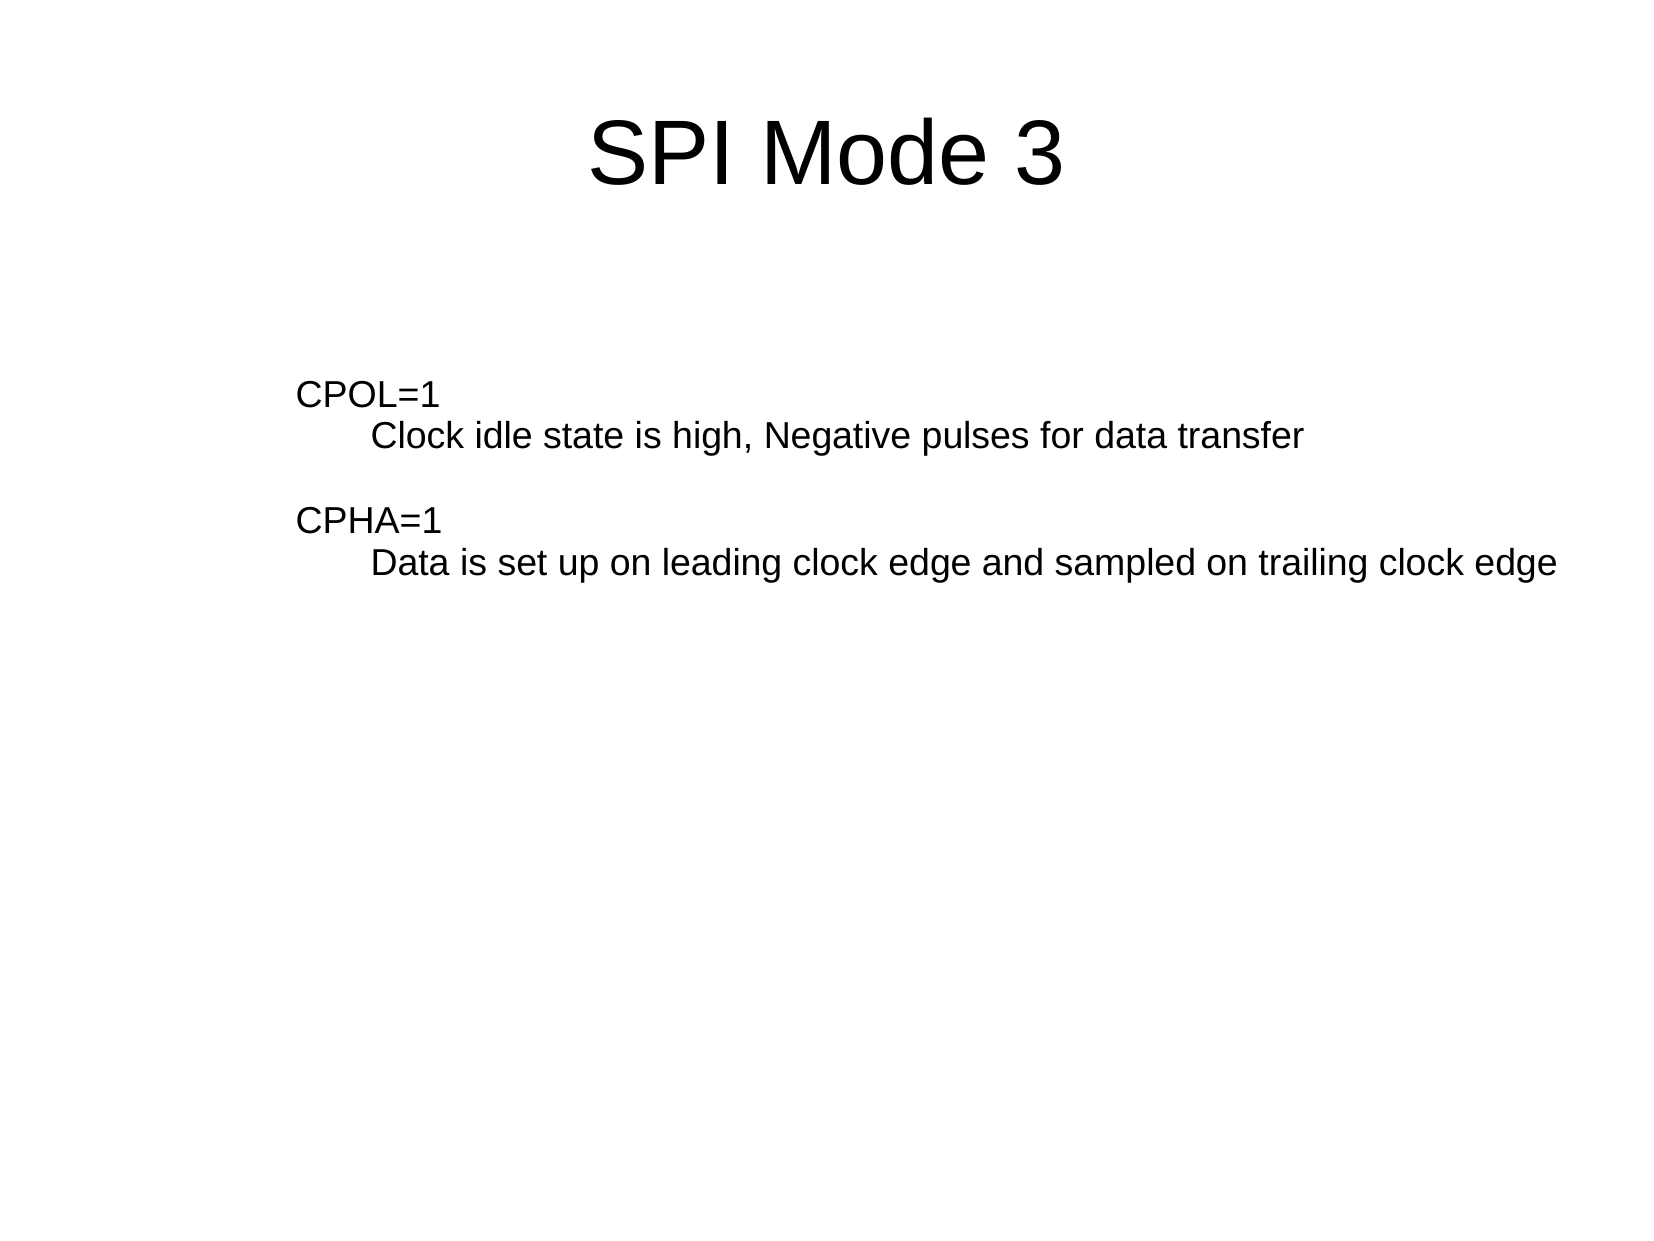

# SPI Mode 3
CPOL=1
	Clock idle state is high, Negative pulses for data transfer
CPHA=1
	Data is set up on leading clock edge and sampled on trailing clock edge